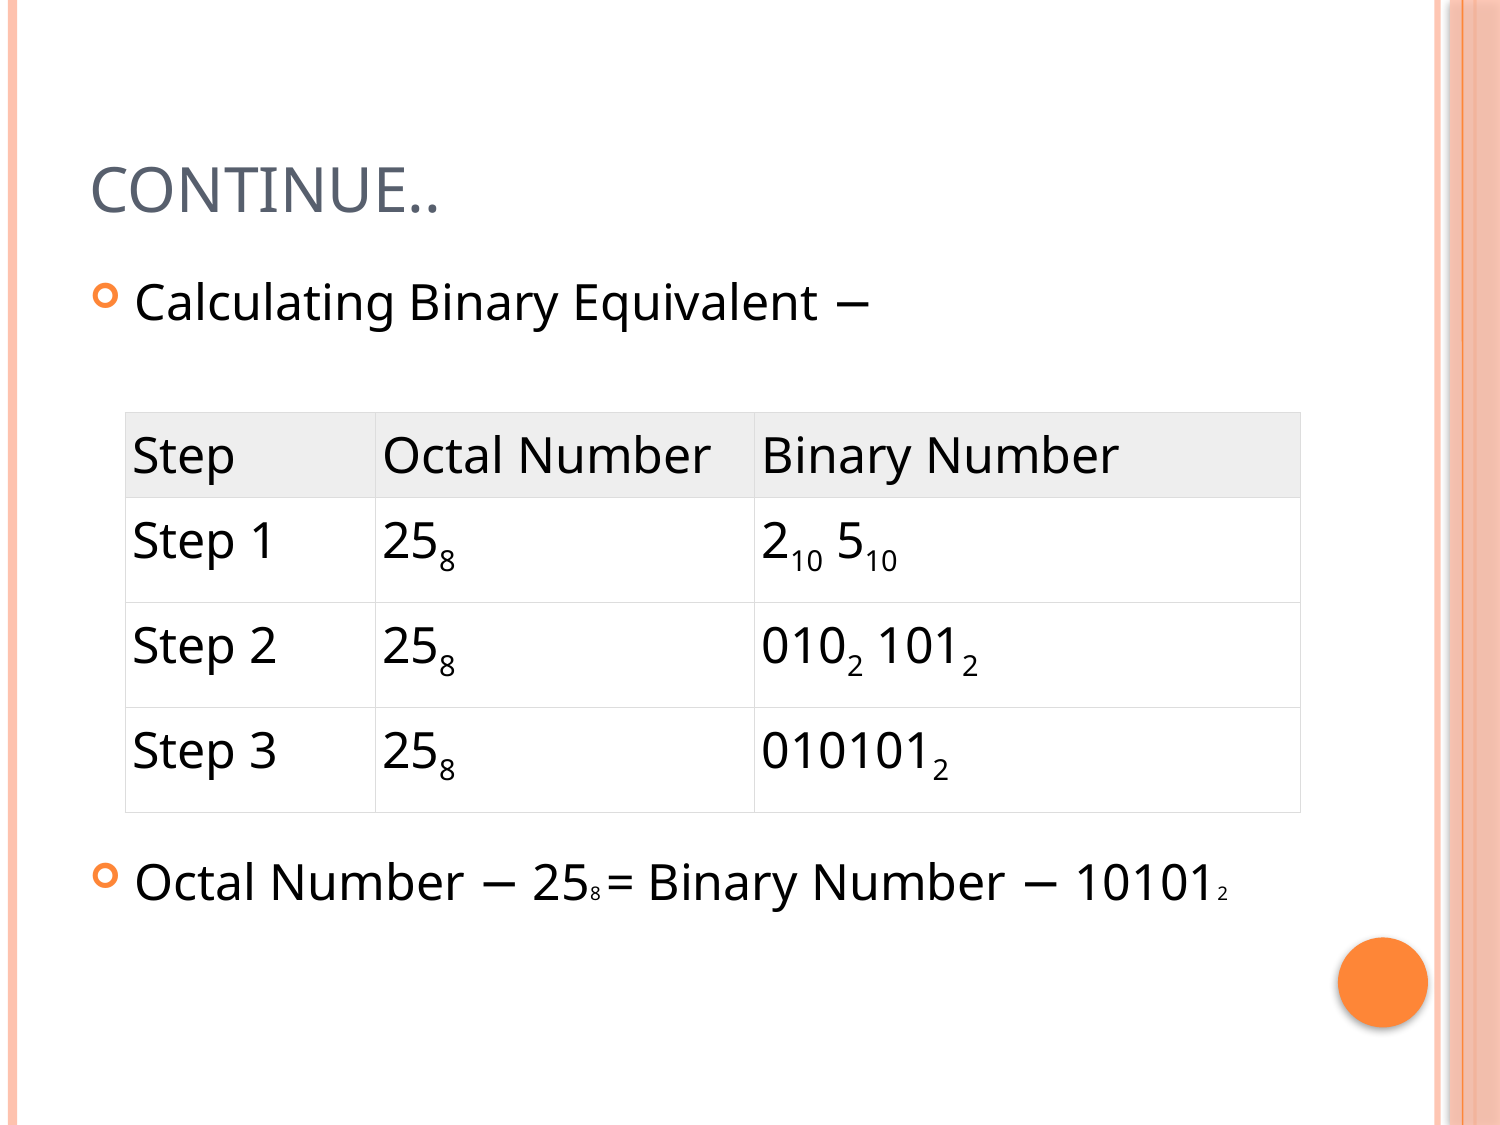

# Continue..
Calculating Binary Equivalent −
Octal Number − 258 = Binary Number − 101012
| Step | Octal Number | Binary Number |
| --- | --- | --- |
| Step 1 | 258 | 210 510 |
| Step 2 | 258 | 0102 1012 |
| Step 3 | 258 | 0101012 |